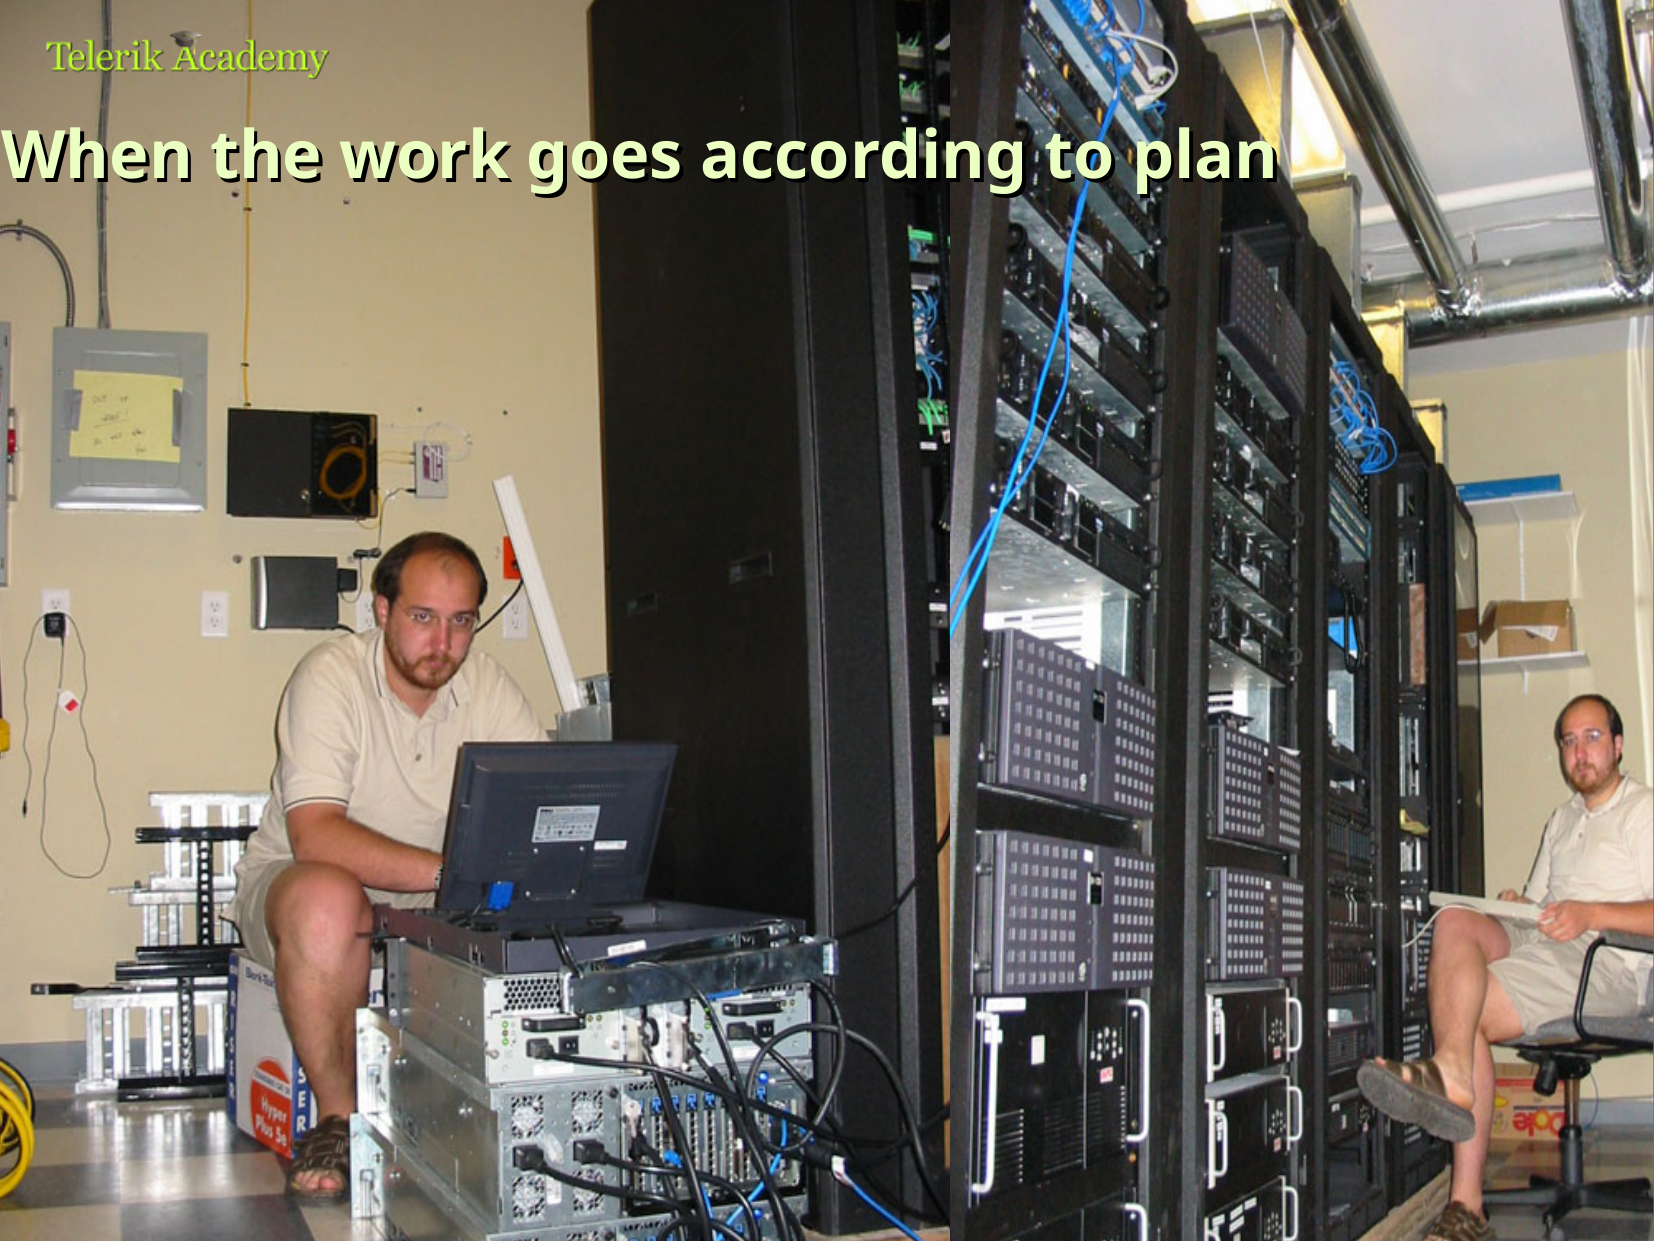

# When the work goes according to plan